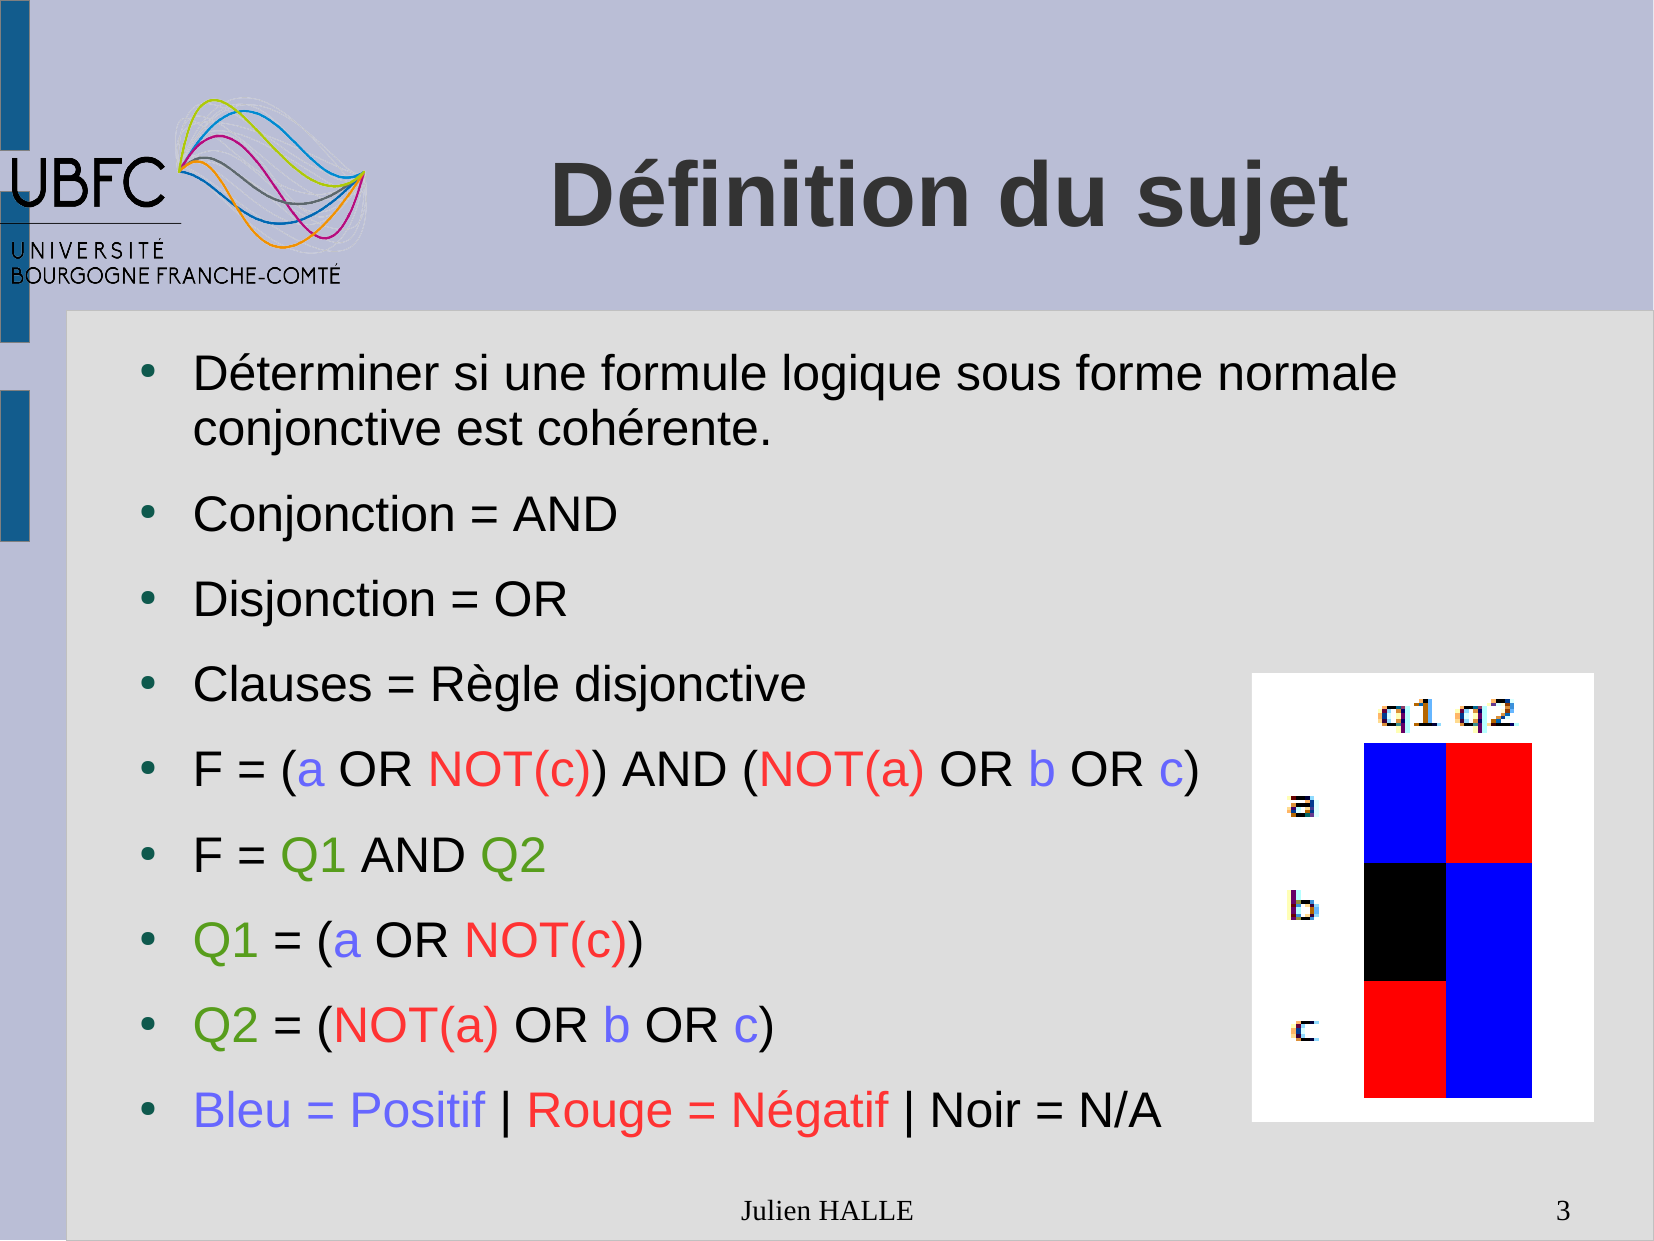

# Définition du sujet
Déterminer si une formule logique sous forme normale conjonctive est cohérente.
Conjonction = AND
Disjonction = OR
Clauses = Règle disjonctive
F = (a OR NOT(c)) AND (NOT(a) OR b OR c)
F = Q1 AND Q2
Q1 = (a OR NOT(c))
Q2 = (NOT(a) OR b OR c)
Bleu = Positif | Rouge = Négatif | Noir = N/A
Julien HALLE
3